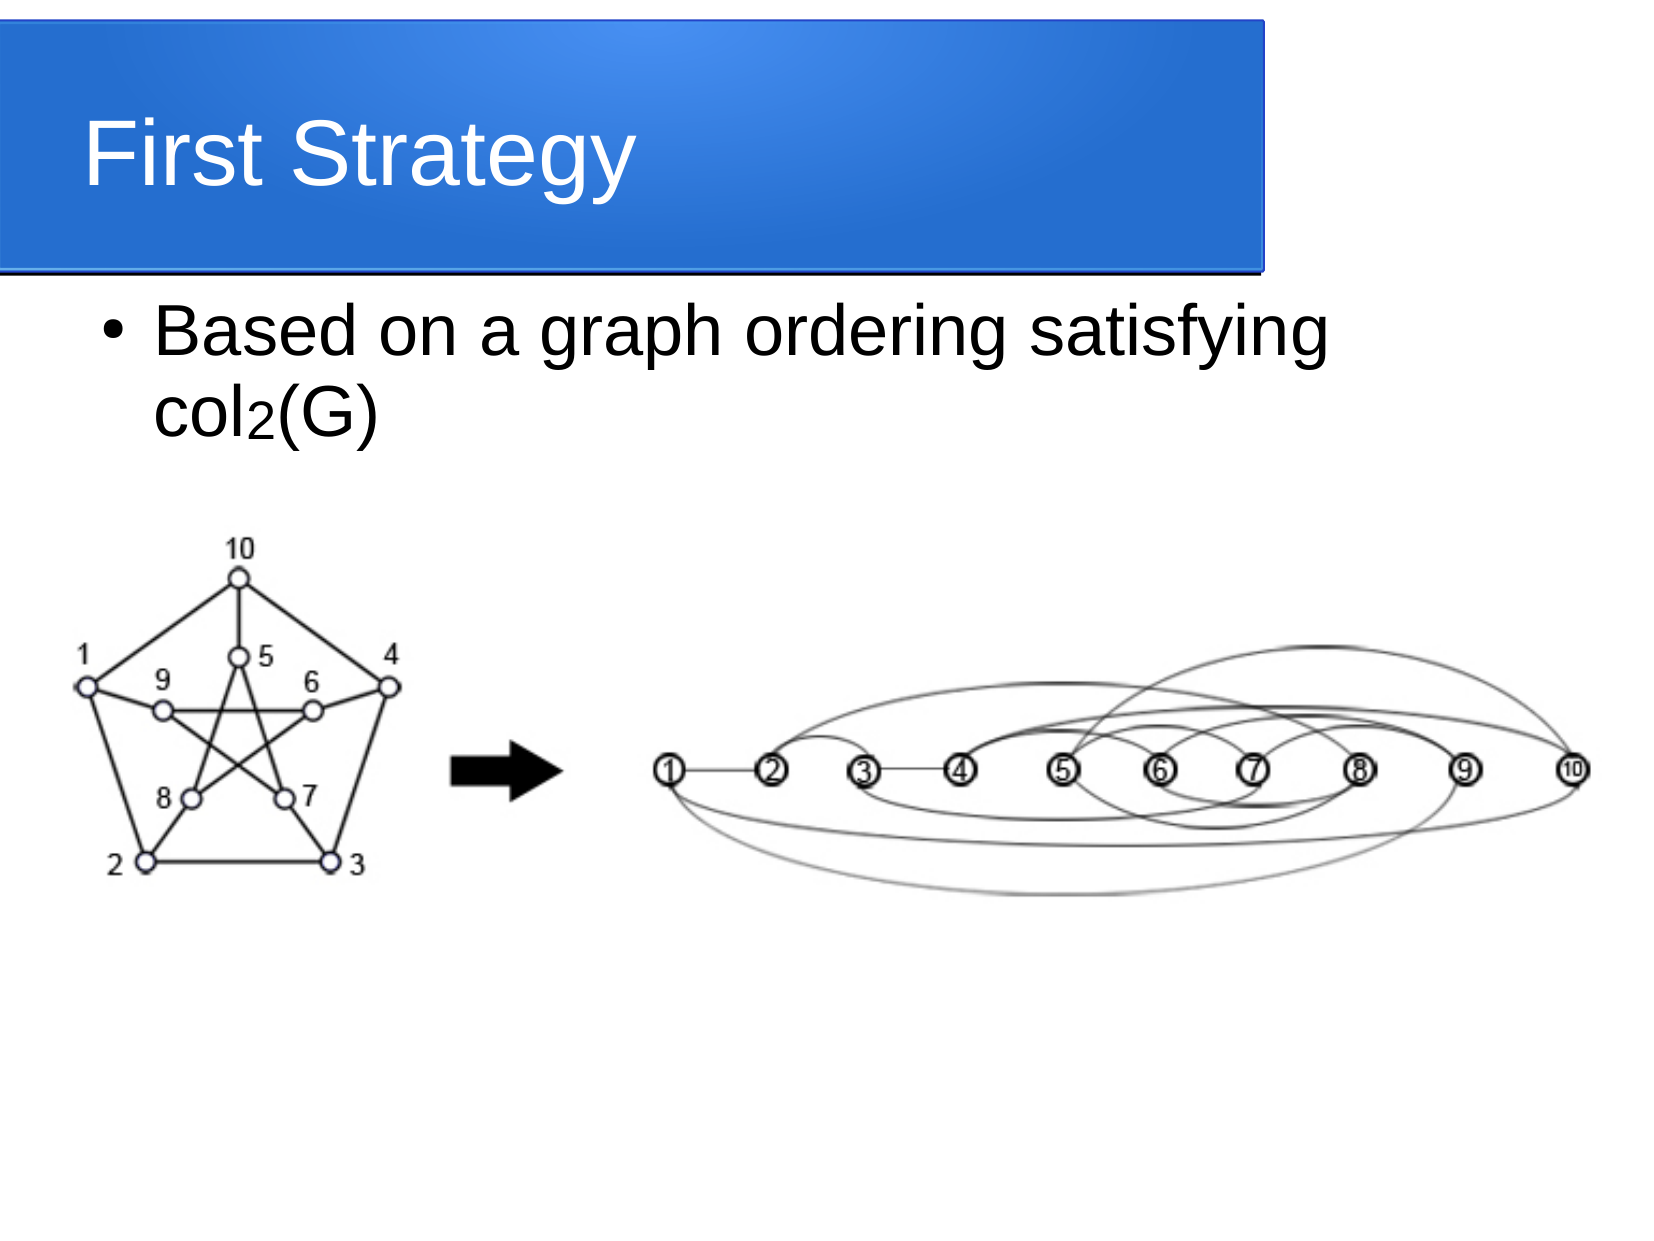

# First Strategy
Based on a graph ordering satisfying col2(G)